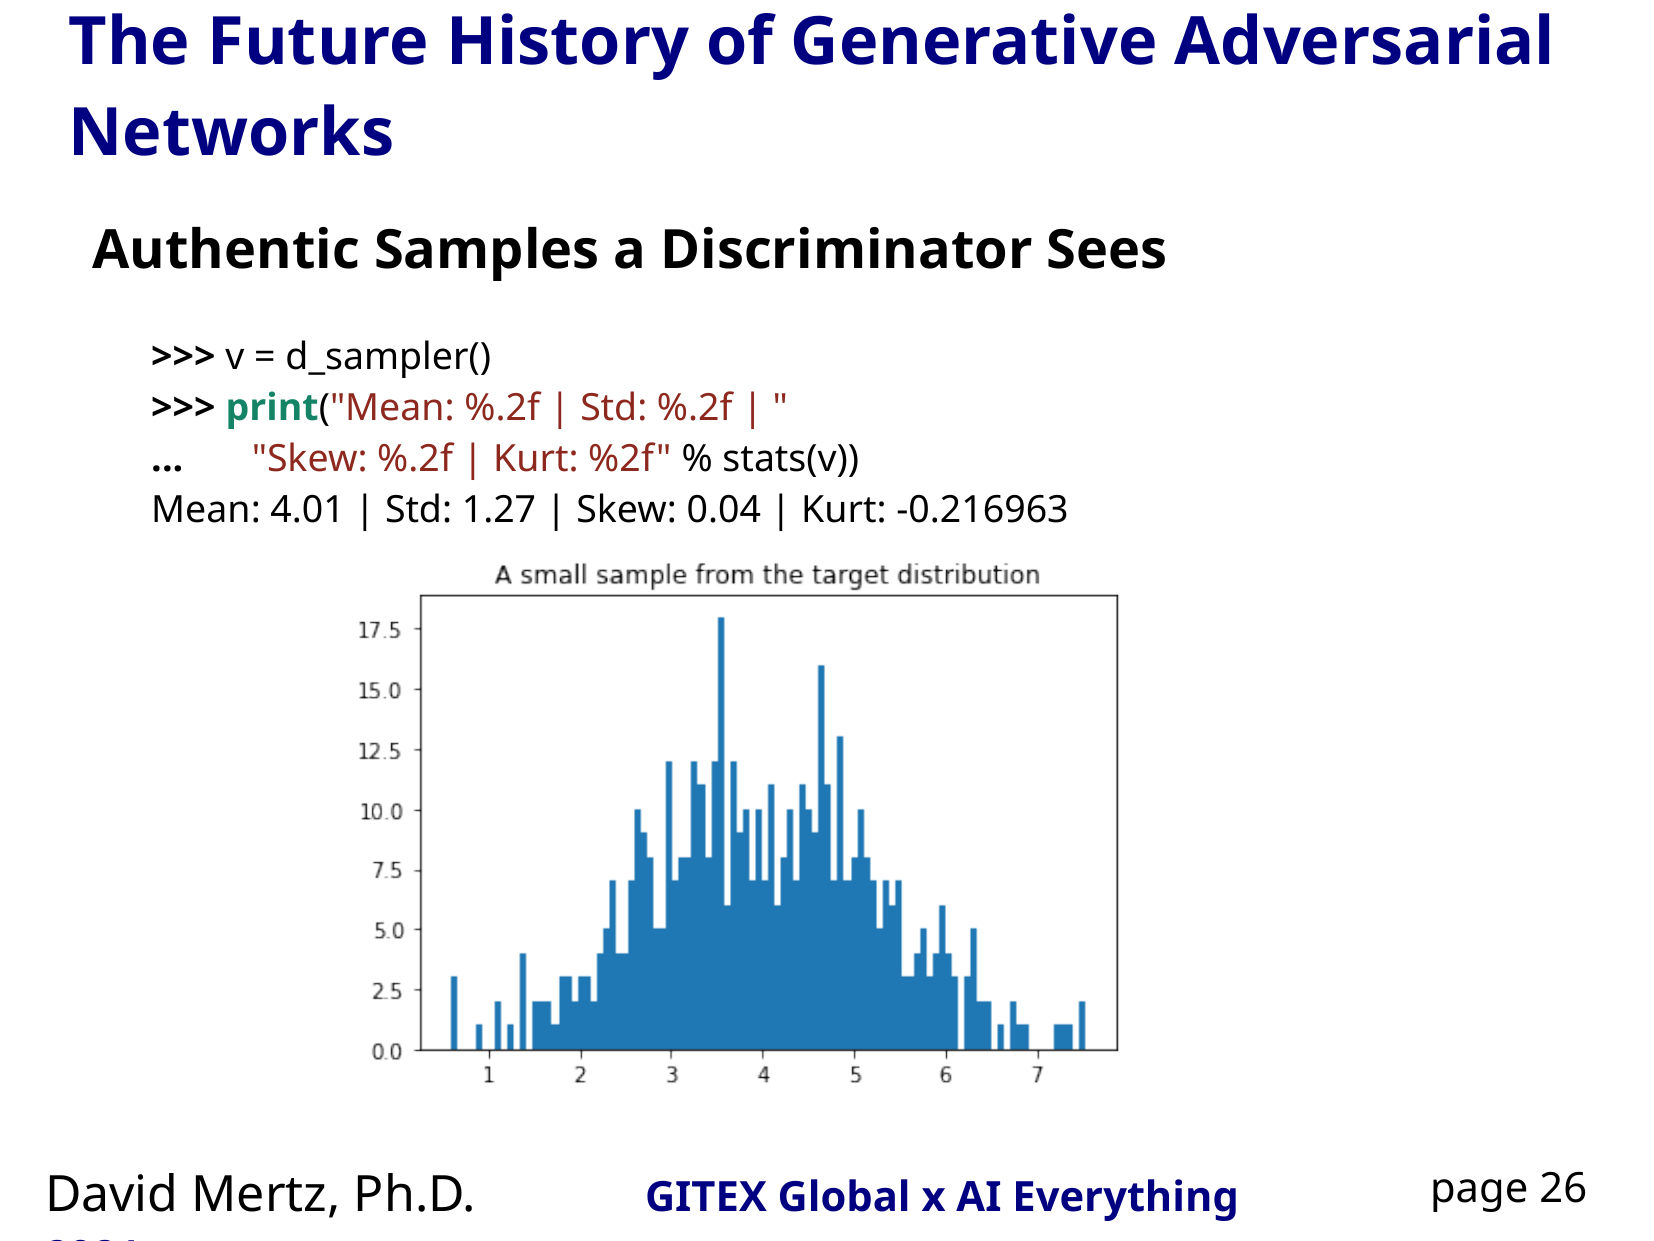

# Authentic Samples a Discriminator Sees
>>> v = d_sampler()
>>> print("Mean: %.2f | Std: %.2f | "
... "Skew: %.2f | Kurt: %2f" % stats(v))
Mean: 4.01 | Std: 1.27 | Skew: 0.04 | Kurt: -0.216963